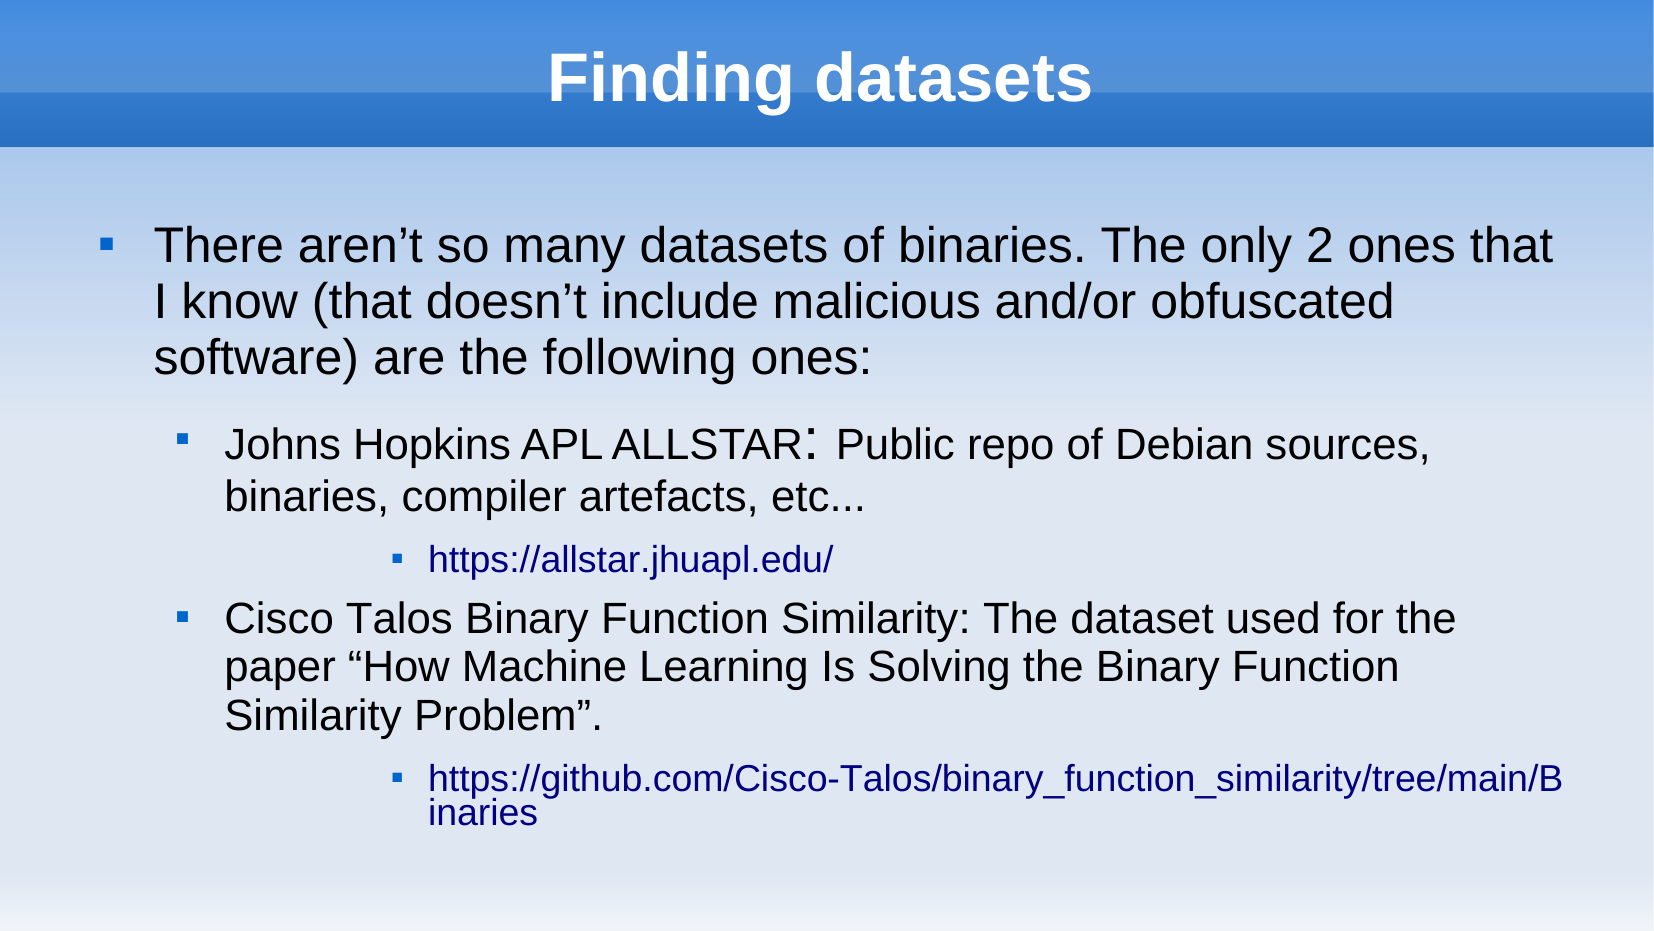

# Finding datasets
There aren’t so many datasets of binaries. The only 2 ones that I know (that doesn’t include malicious and/or obfuscated software) are the following ones:
Johns Hopkins APL ALLSTAR: Public repo of Debian sources, binaries, compiler artefacts, etc...
https://allstar.jhuapl.edu/
Cisco Talos Binary Function Similarity: The dataset used for the paper “How Machine Learning Is Solving the Binary Function Similarity Problem”.
https://github.com/Cisco-Talos/binary_function_similarity/tree/main/Binaries